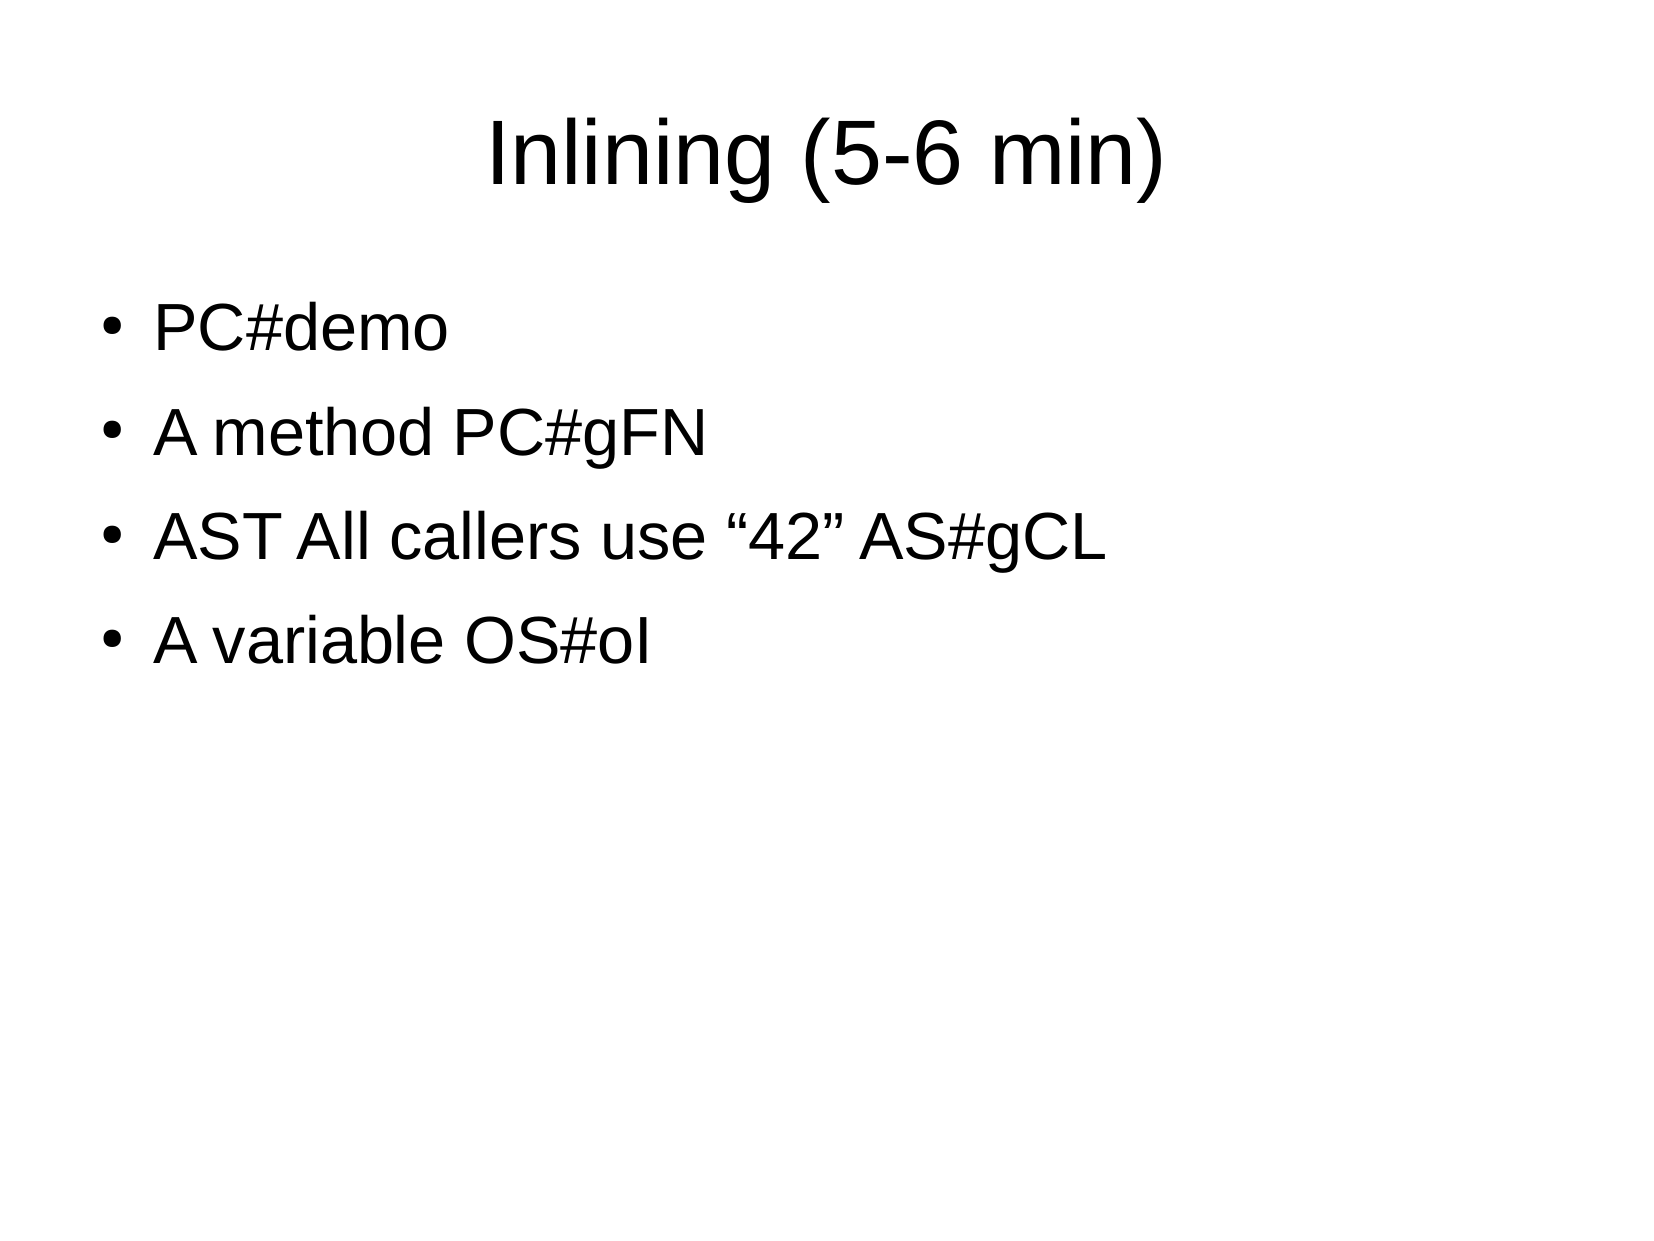

# Inlining (5-6 min)
PC#demo
A method PC#gFN
AST All callers use “42” AS#gCL
A variable OS#oI